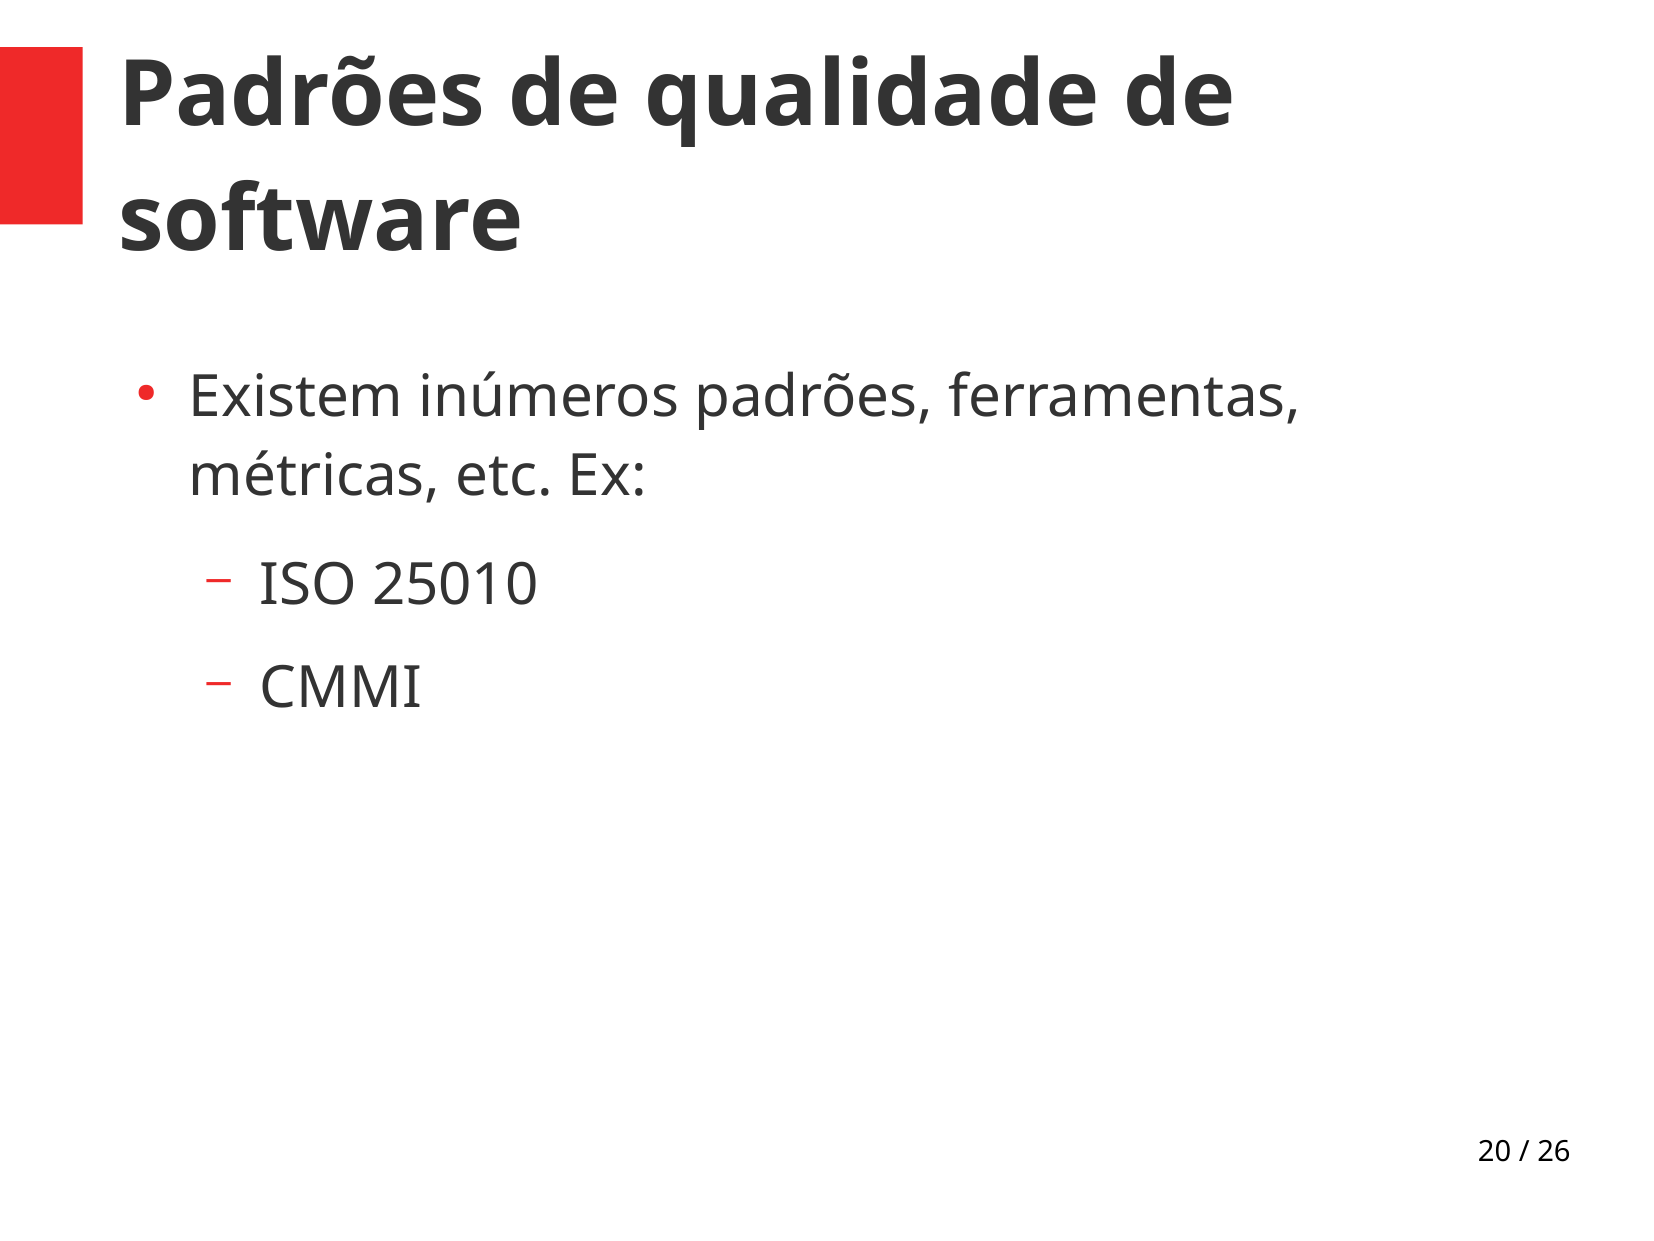

# Padrões de qualidade de software
Existem inúmeros padrões, ferramentas, métricas, etc. Ex:
ISO 25010
CMMI
20